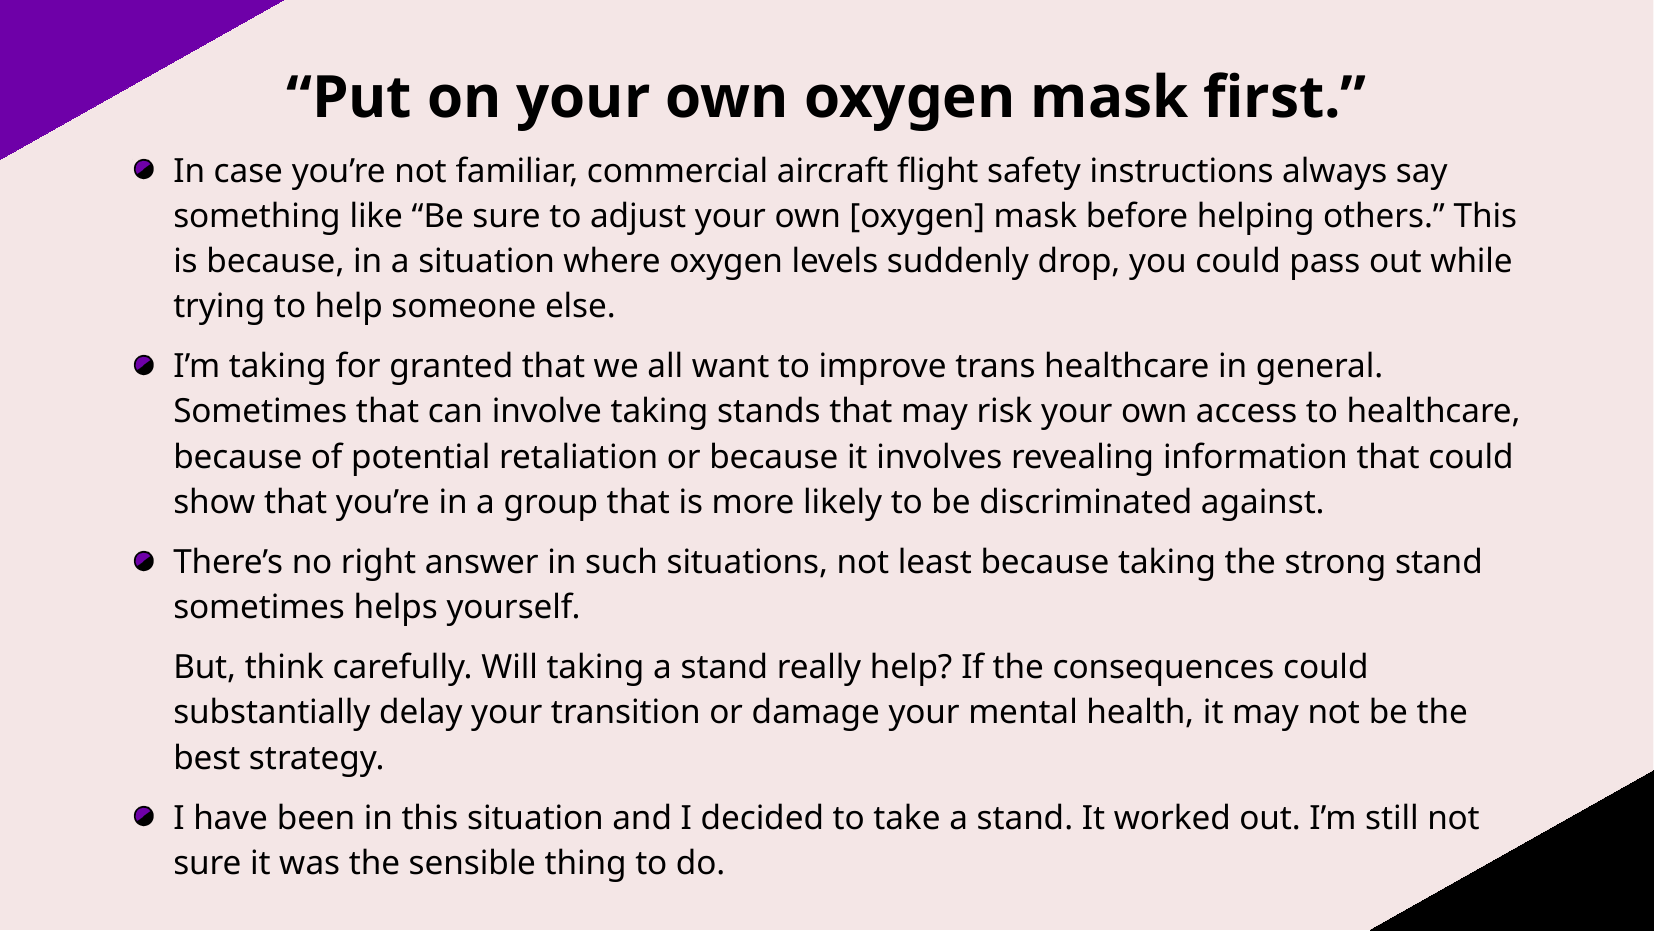

# “Put on your own oxygen mask first.”
In case you’re not familiar, commercial aircraft flight safety instructions always say something like “Be sure to adjust your own [oxygen] mask before helping others.” This is because, in a situation where oxygen levels suddenly drop, you could pass out while trying to help someone else.
I’m taking for granted that we all want to improve trans healthcare in general. Sometimes that can involve taking stands that may risk your own access to healthcare, because of potential retaliation or because it involves revealing information that could show that you’re in a group that is more likely to be discriminated against.
There’s no right answer in such situations, not least because taking the strong stand sometimes helps yourself.
But, think carefully. Will taking a stand really help? If the consequences could substantially delay your transition or damage your mental health, it may not be the best strategy.
I have been in this situation and I decided to take a stand. It worked out. I’m still not sure it was the sensible thing to do.